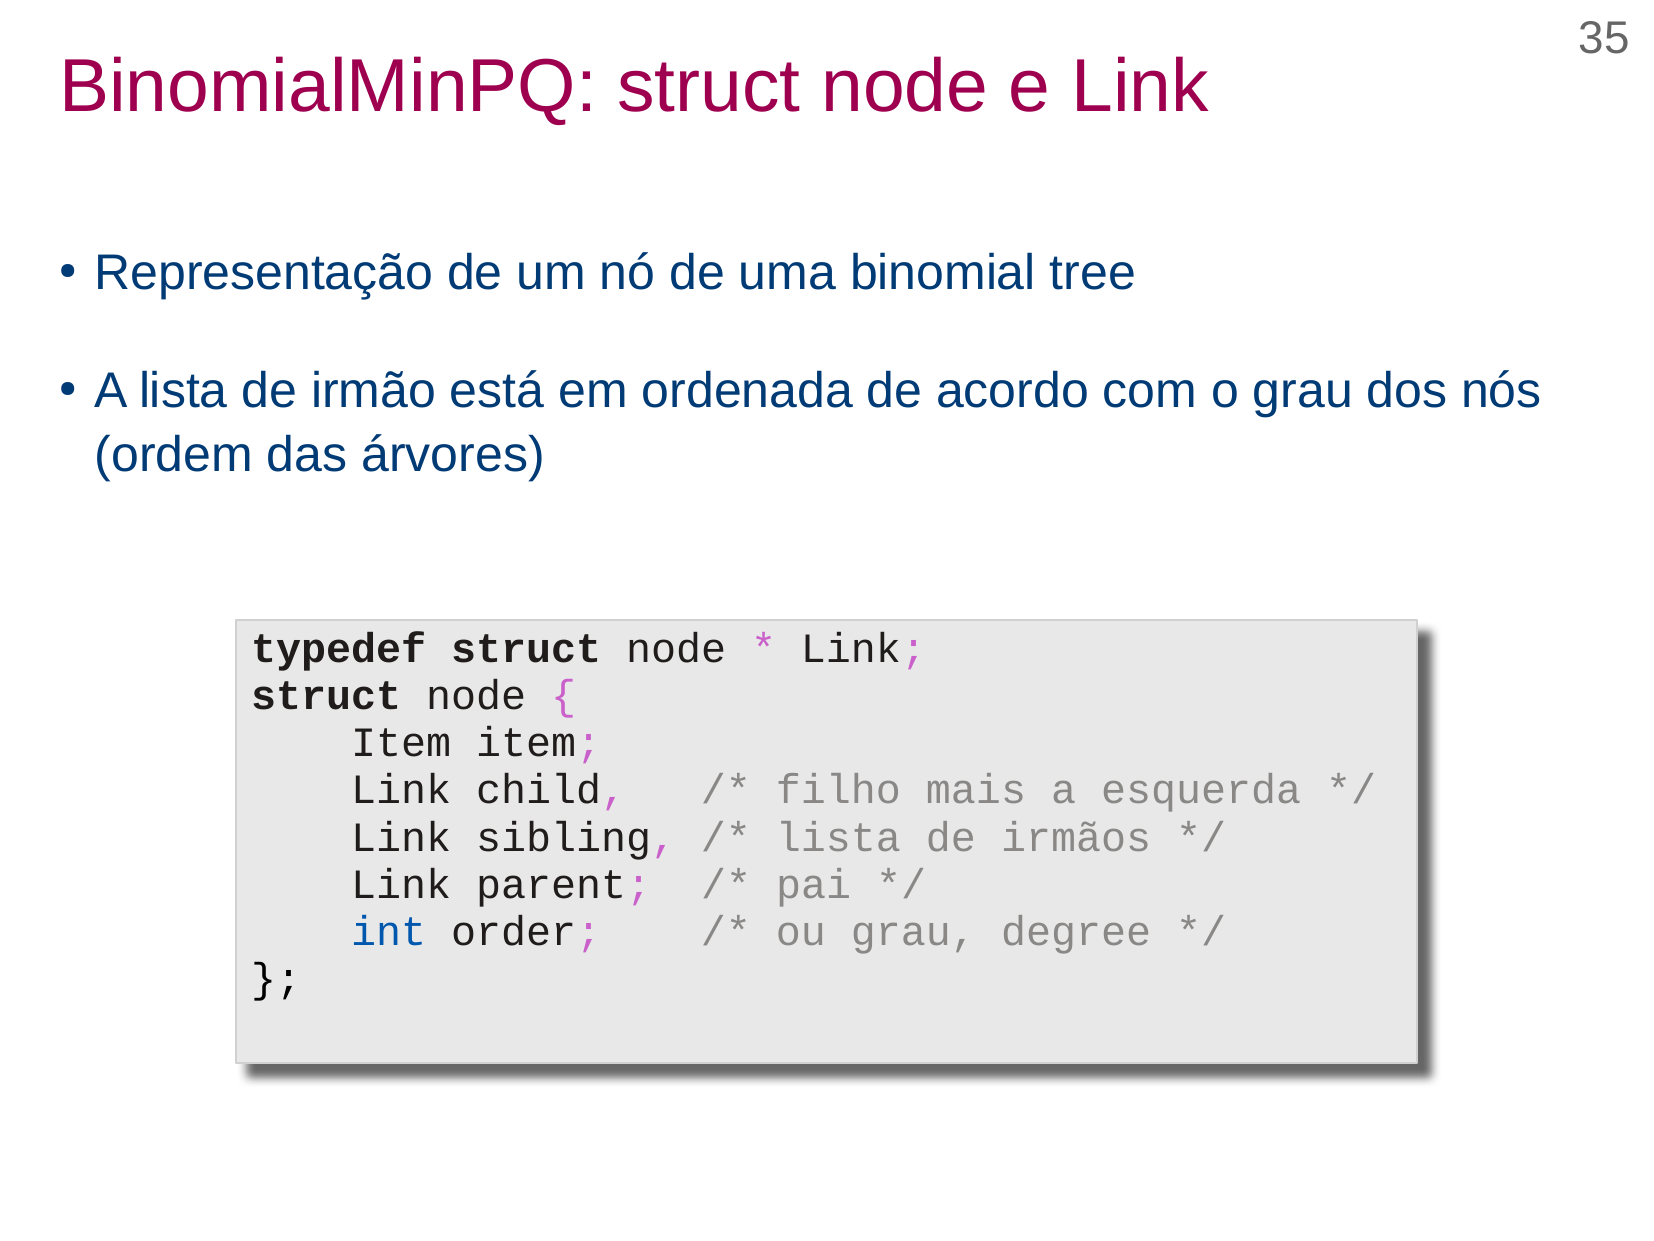

35
# BinomialMinPQ: struct node e Link
Representação de um nó de uma binomial tree
A lista de irmão está em ordenada de acordo com o grau dos nós (ordem das árvores)
typedef struct node * Link;
struct node {
 Item item;
 Link child, /* filho mais a esquerda */
 Link sibling, /* lista de irmãos */
 Link parent; /* pai */
 int order; /* ou grau, degree */
};